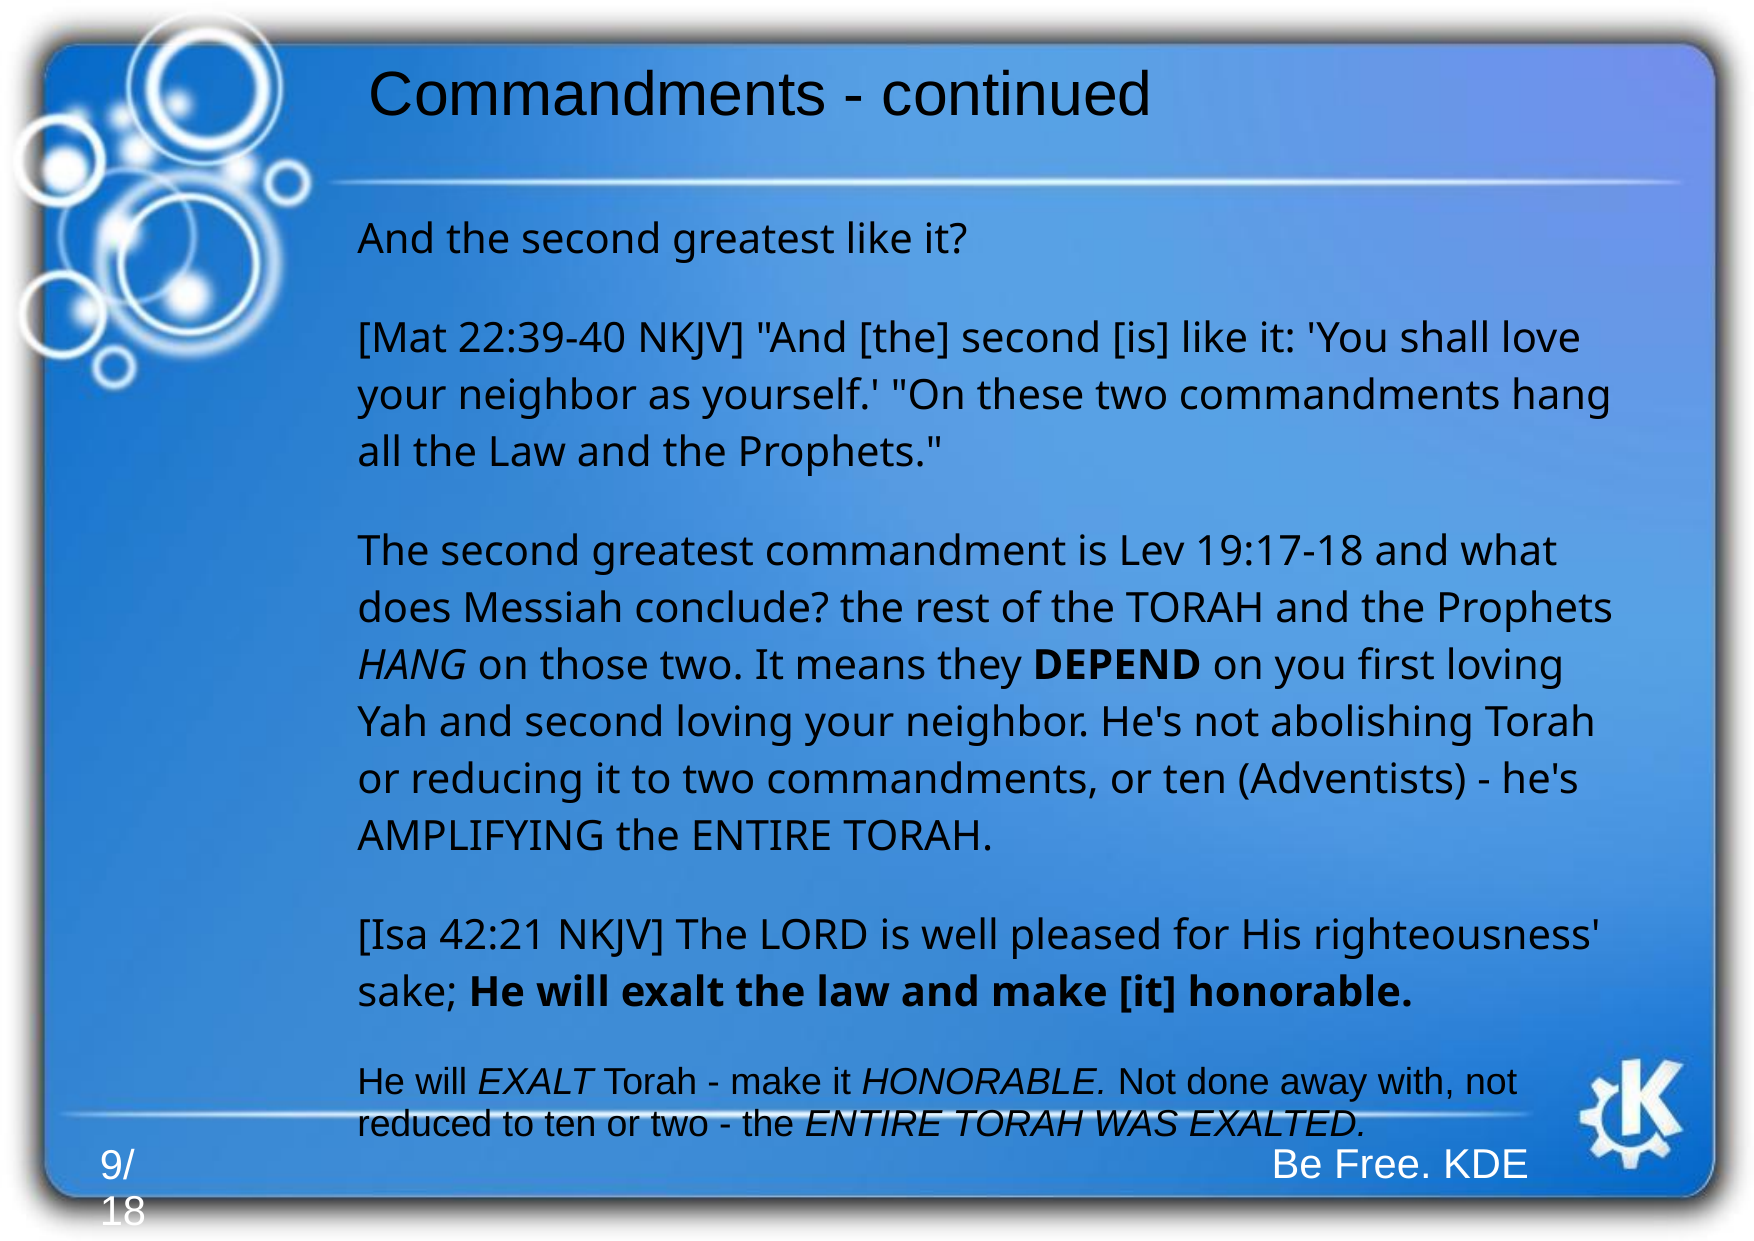

Commandments - continued
And the second greatest like it?
[Mat 22:39-40 NKJV] "And [the] second [is] like it: 'You shall love your neighbor as yourself.' "On these two commandments hang all the Law and the Prophets."
The second greatest commandment is Lev 19:17-18 and what does Messiah conclude? the rest of the TORAH and the Prophets HANG on those two. It means they DEPEND on you first loving Yah and second loving your neighbor. He's not abolishing Torah or reducing it to two commandments, or ten (Adventists) - he's AMPLIFYING the ENTIRE TORAH.
[Isa 42:21 NKJV] The LORD is well pleased for His righteousness' sake; He will exalt the law and make [it] honorable.
He will EXALT Torah - make it HONORABLE. Not done away with, not reduced to ten or two - the ENTIRE TORAH WAS EXALTED.